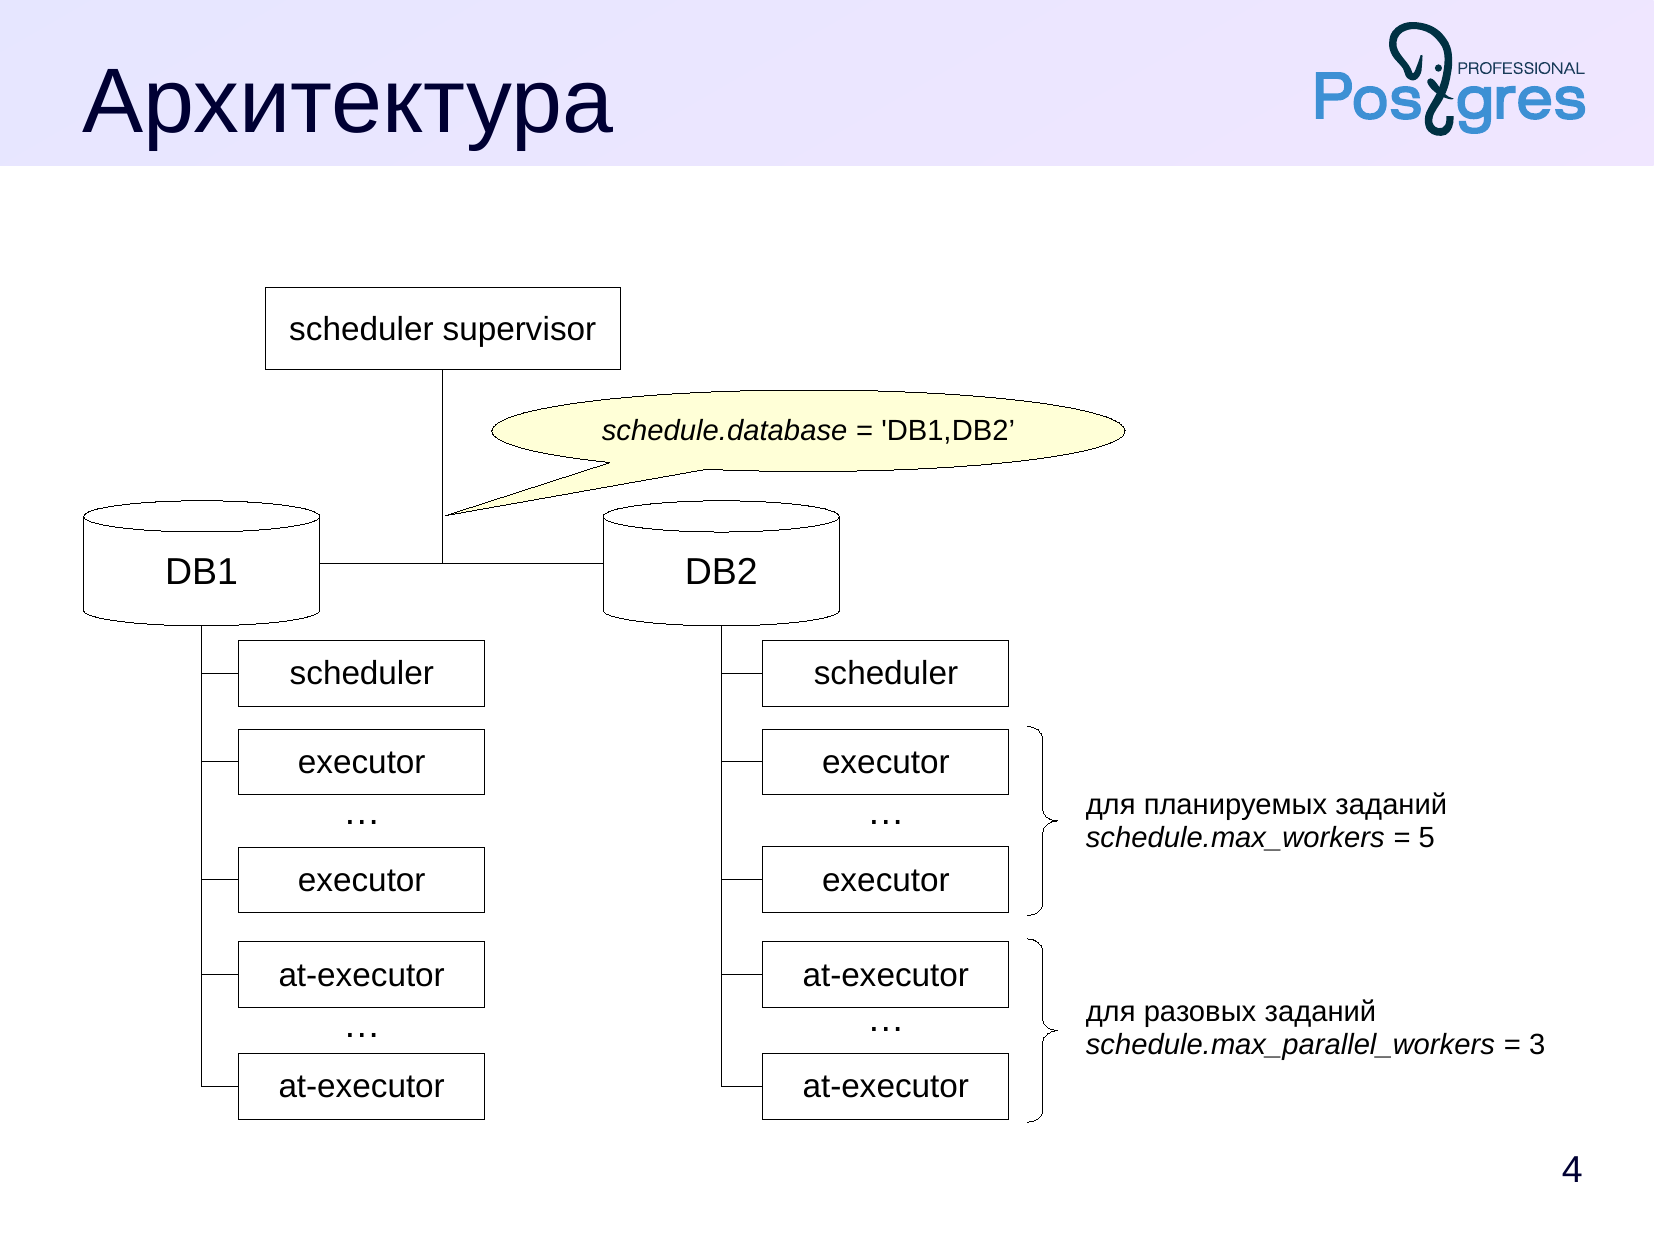

# Архитектура
scheduler supervisor
schedule.database = 'DB1,DB2’
DB1
DB2
scheduler
scheduler
executor
executor
для планируемых заданий
schedule.max_workers = 5
…
…
executor
executor
at-executor
at-executor
для разовых заданий
schedule.max_parallel_workers = 3
…
…
at-executor
at-executor